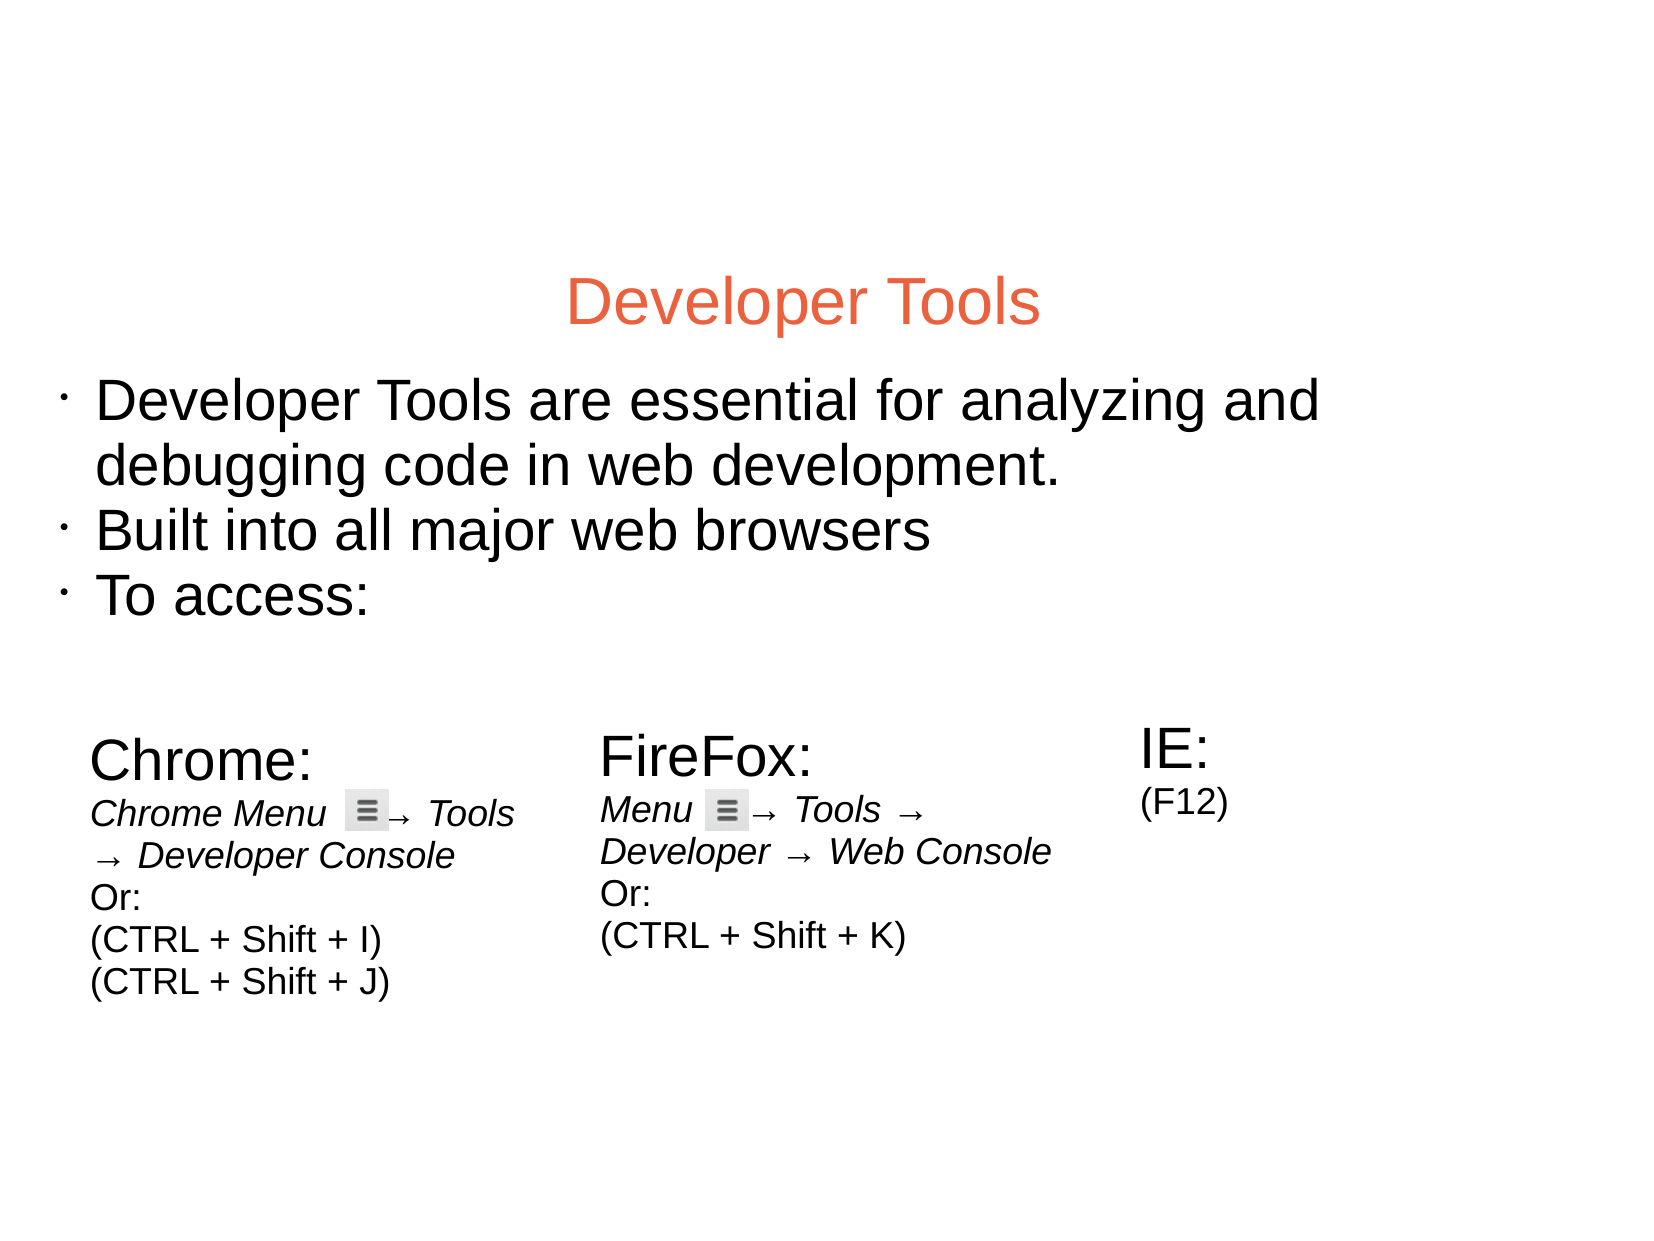

# Developer Tools
Developer Tools are essential for analyzing and debugging code in web development.
Built into all major web browsers
To access:
IE:
(F12)
FireFox:
Menu → Tools → Developer → Web Console
Or:
(CTRL + Shift + K)
Chrome:
Chrome Menu → Tools → Developer Console
Or:
(CTRL + Shift + I)
(CTRL + Shift + J)